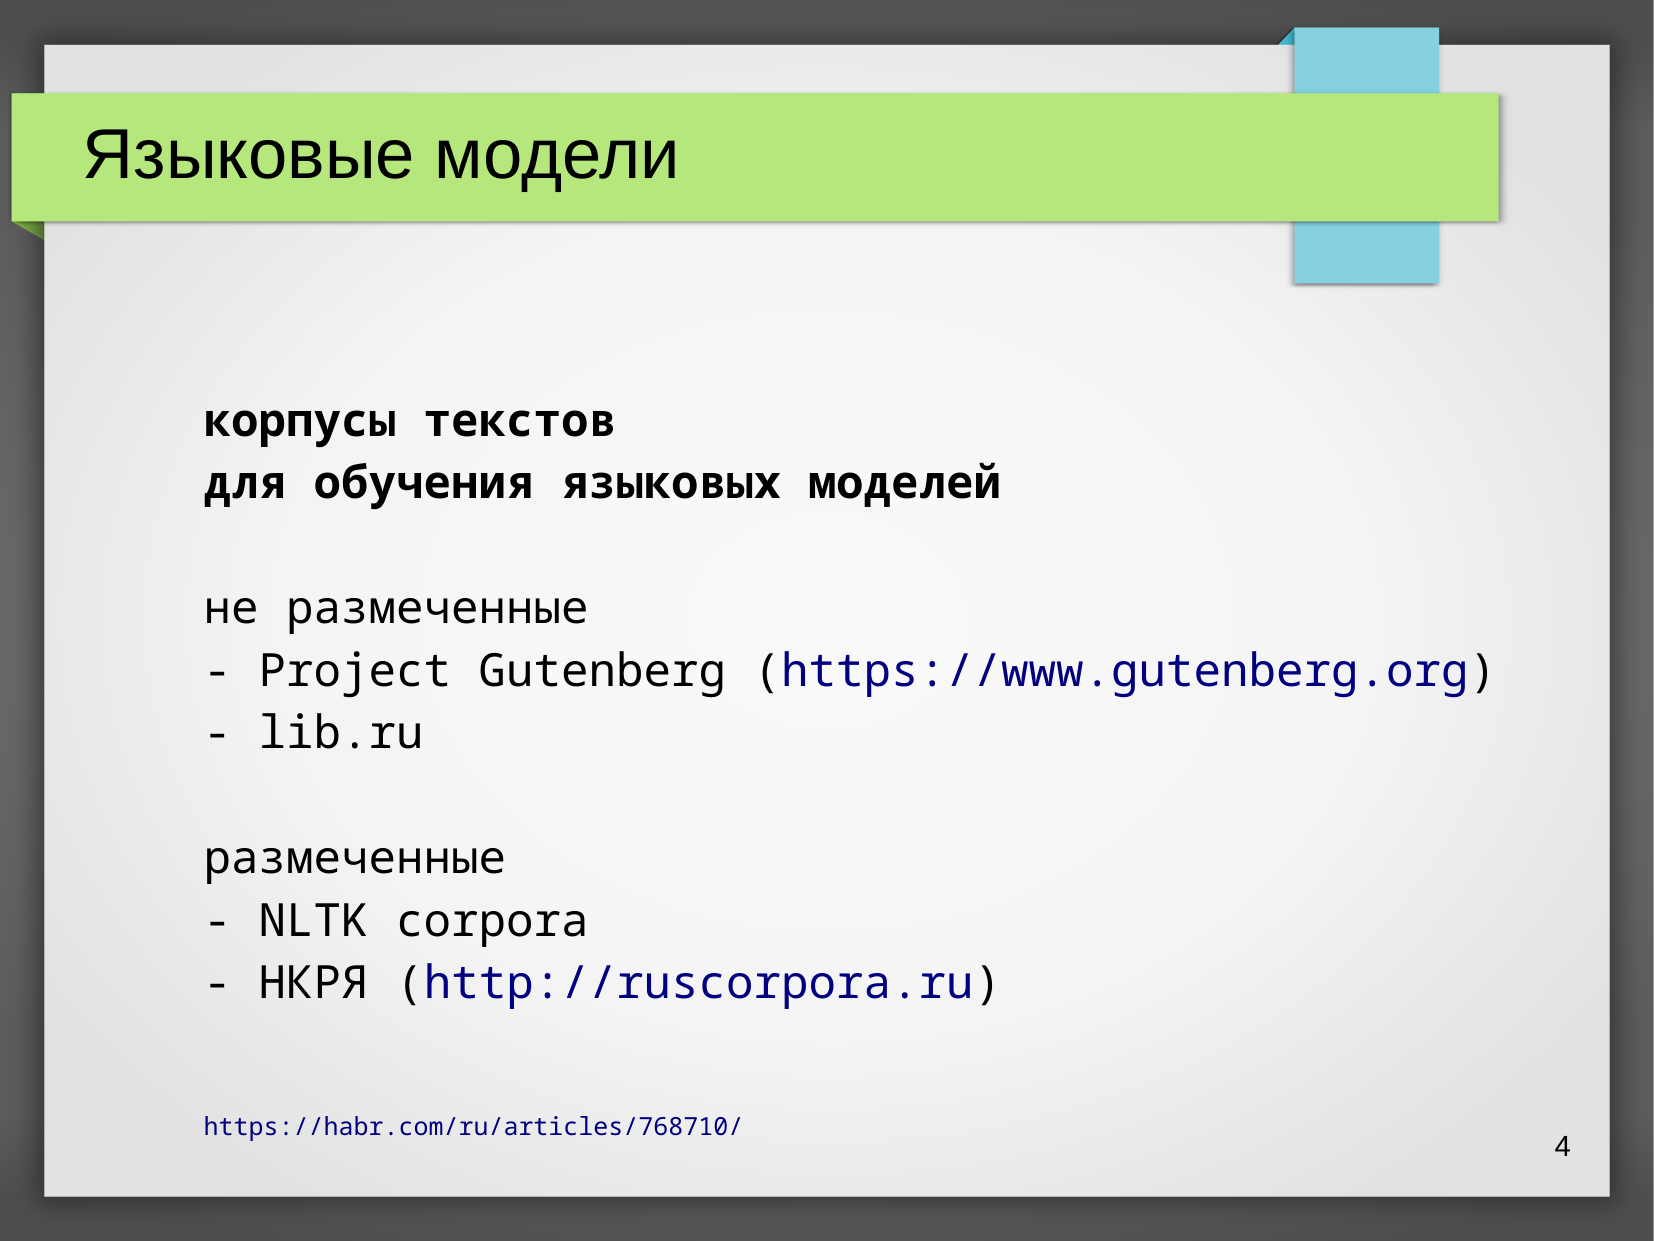

# Языковые модели
корпусы текстов
для обучения языковых моделей
не размеченные
- Project Gutenberg (https://www.gutenberg.org)
- lib.ru
размеченные
- NLTK corpora
- НКРЯ (http://ruscorpora.ru)
https://habr.com/ru/articles/768710/
4